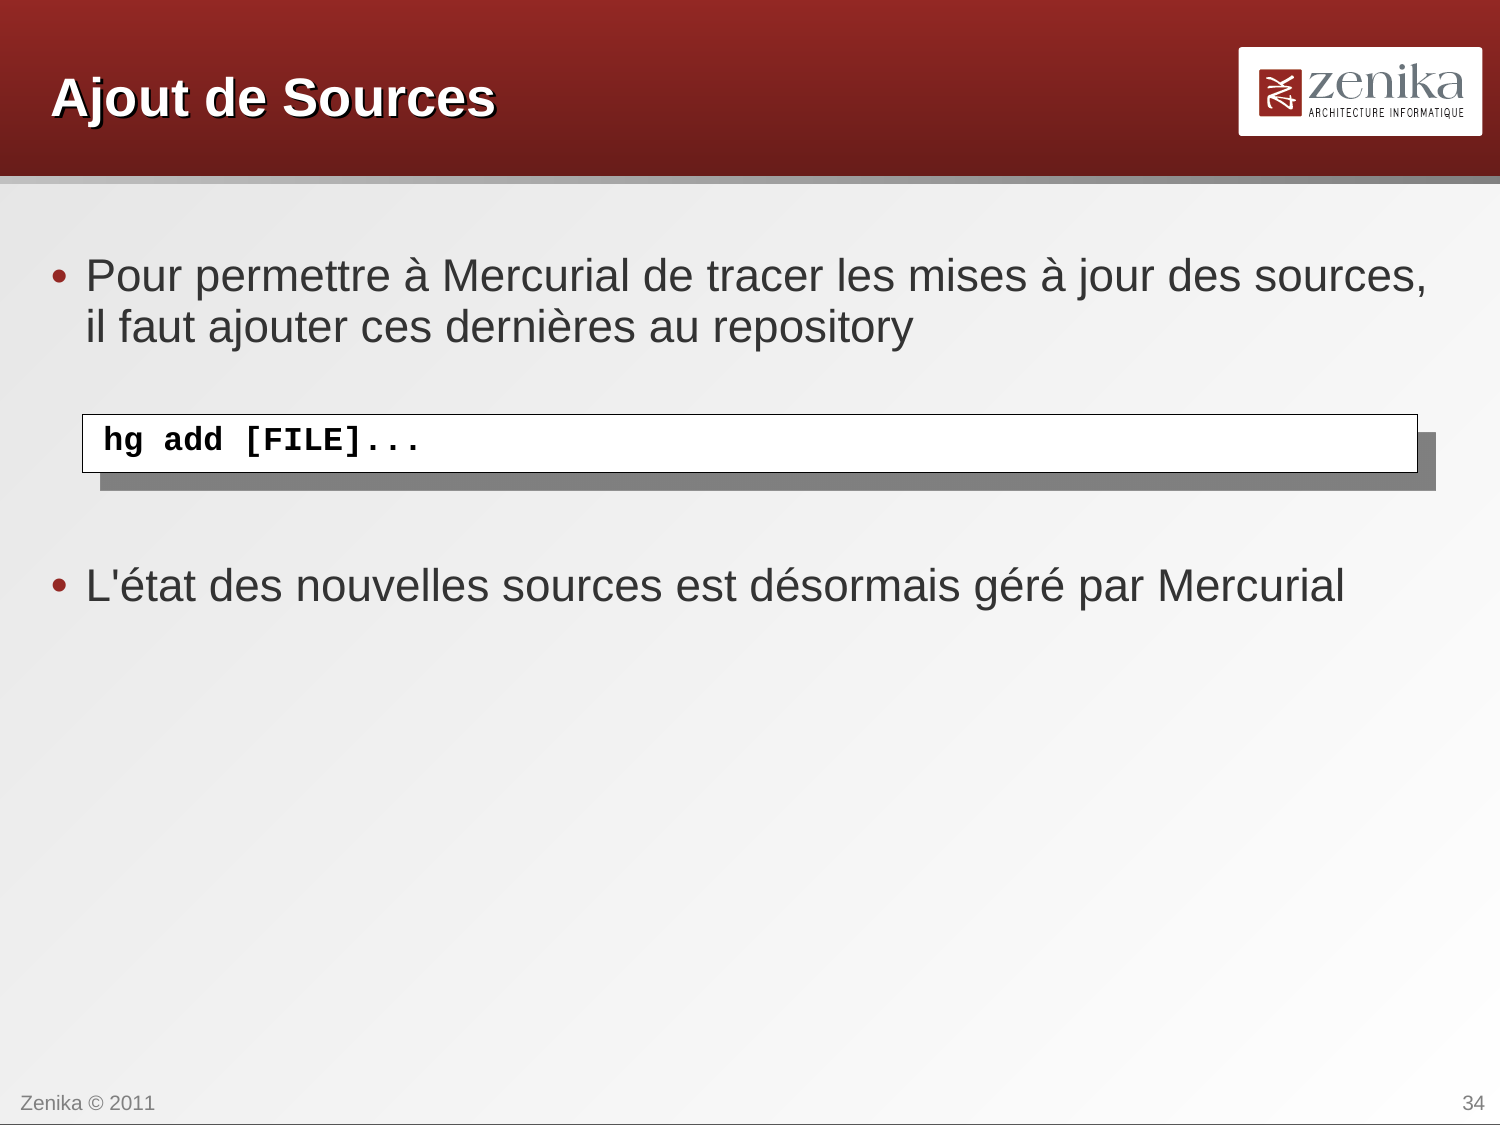

# Ajout de Sources
Pour permettre à Mercurial de tracer les mises à jour des sources, il faut ajouter ces dernières au repository
L'état des nouvelles sources est désormais géré par Mercurial
hg add [FILE]...